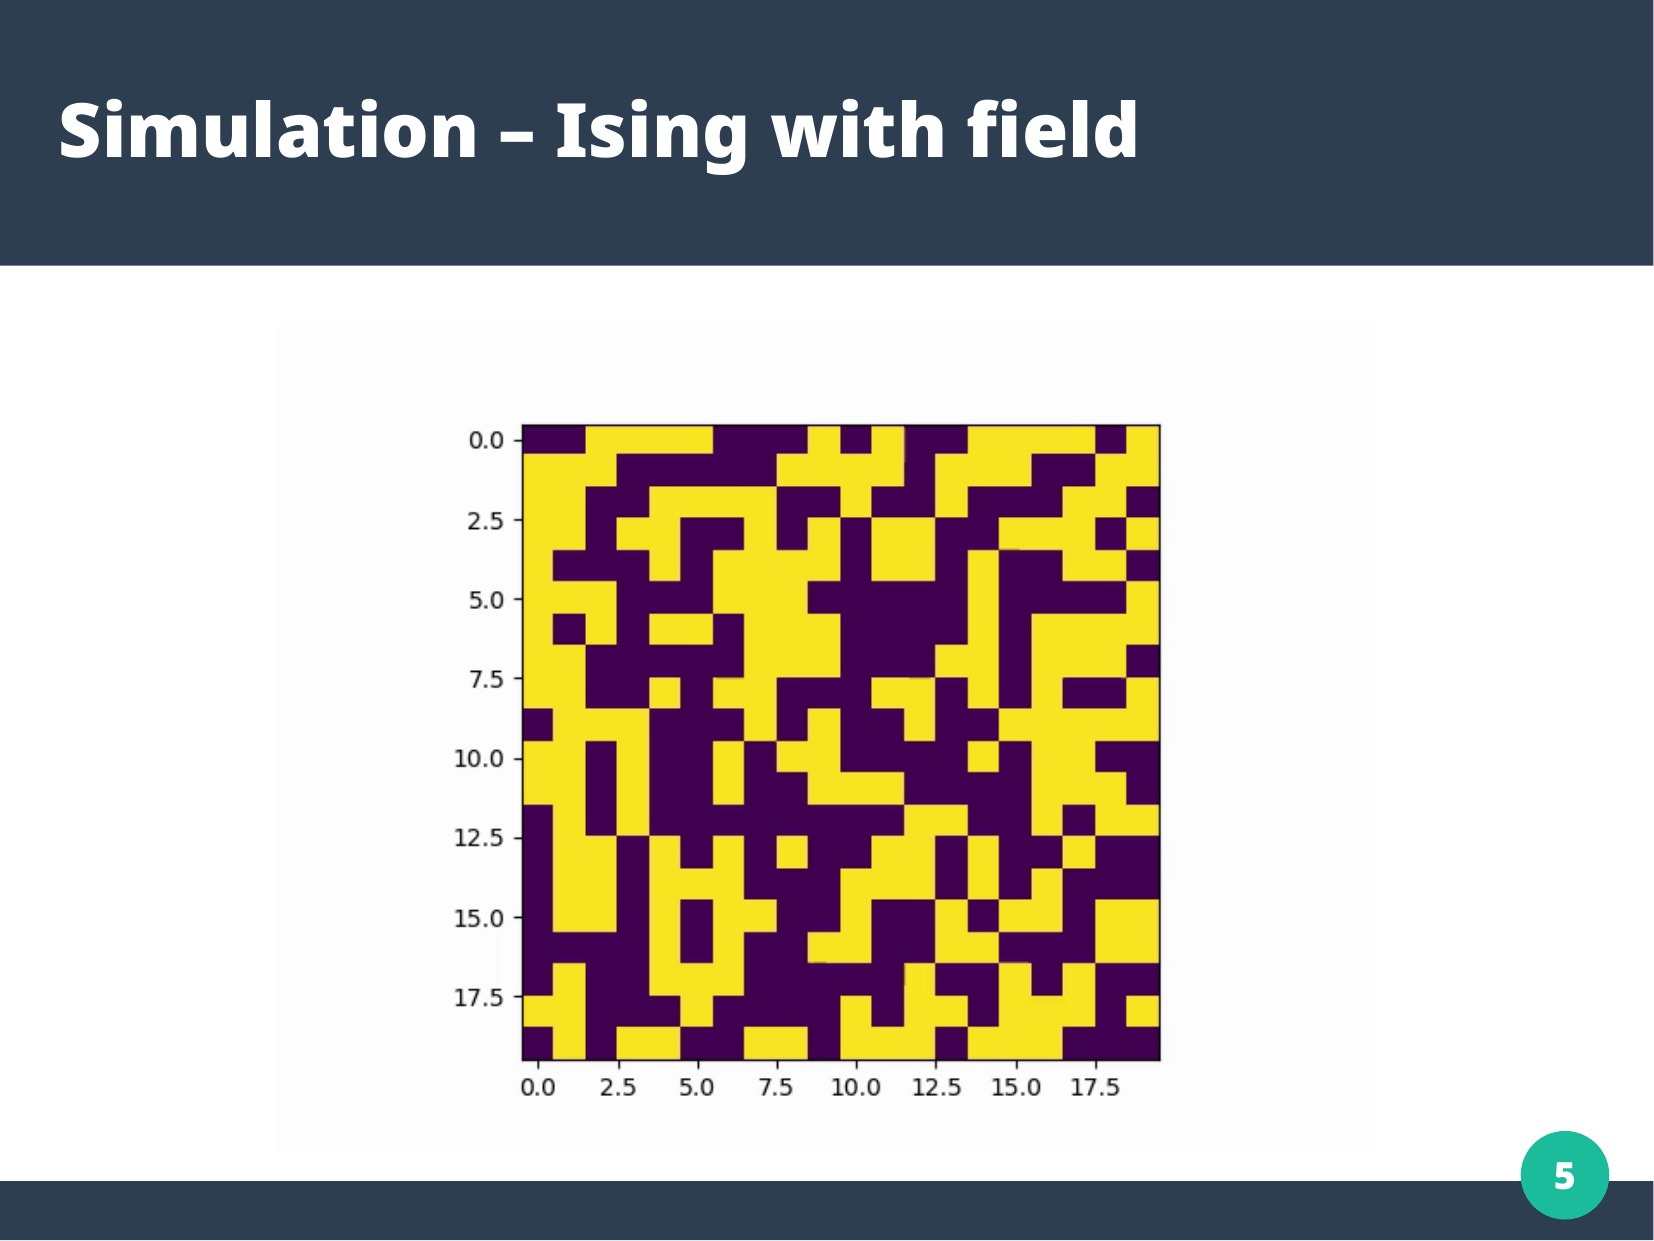

# Simulation – Ising with field
5